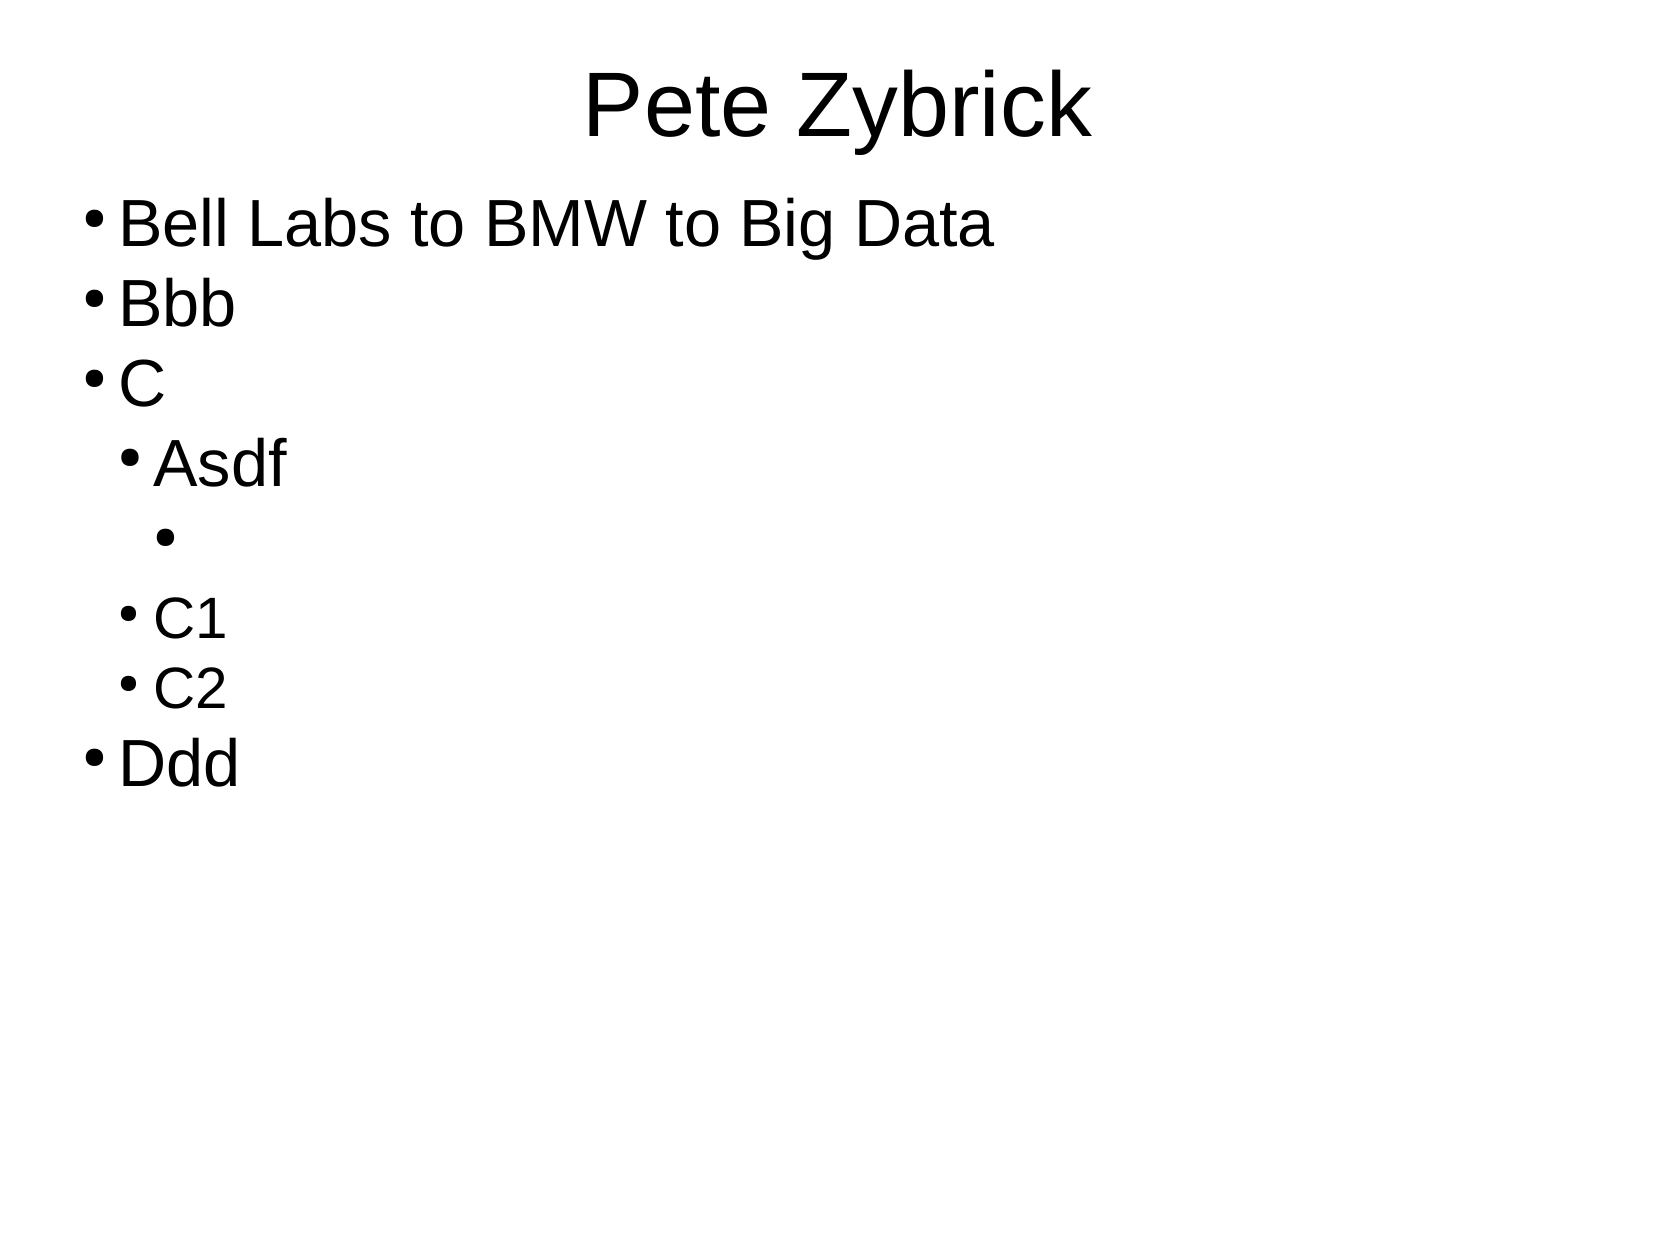

Pete Zybrick
Bell Labs to BMW to Big Data
Bbb
C
Asdf
C1
C2
Ddd